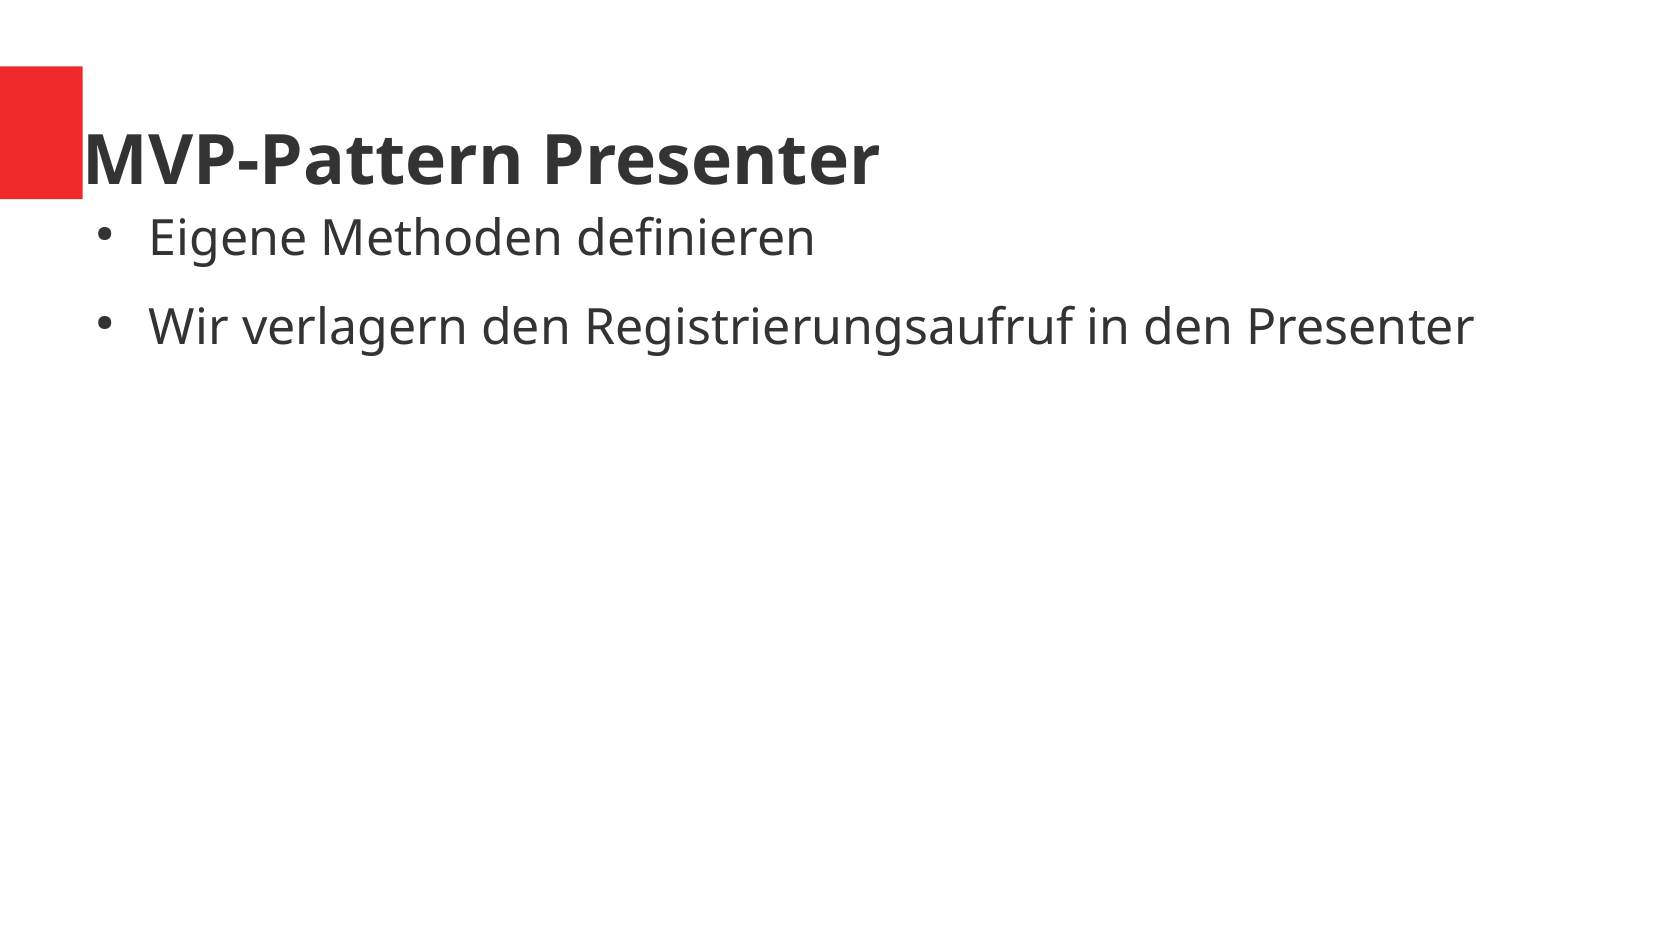

# MVP-Pattern Presenter
Eigene Methoden definieren
Wir verlagern den Registrierungsaufruf in den Presenter